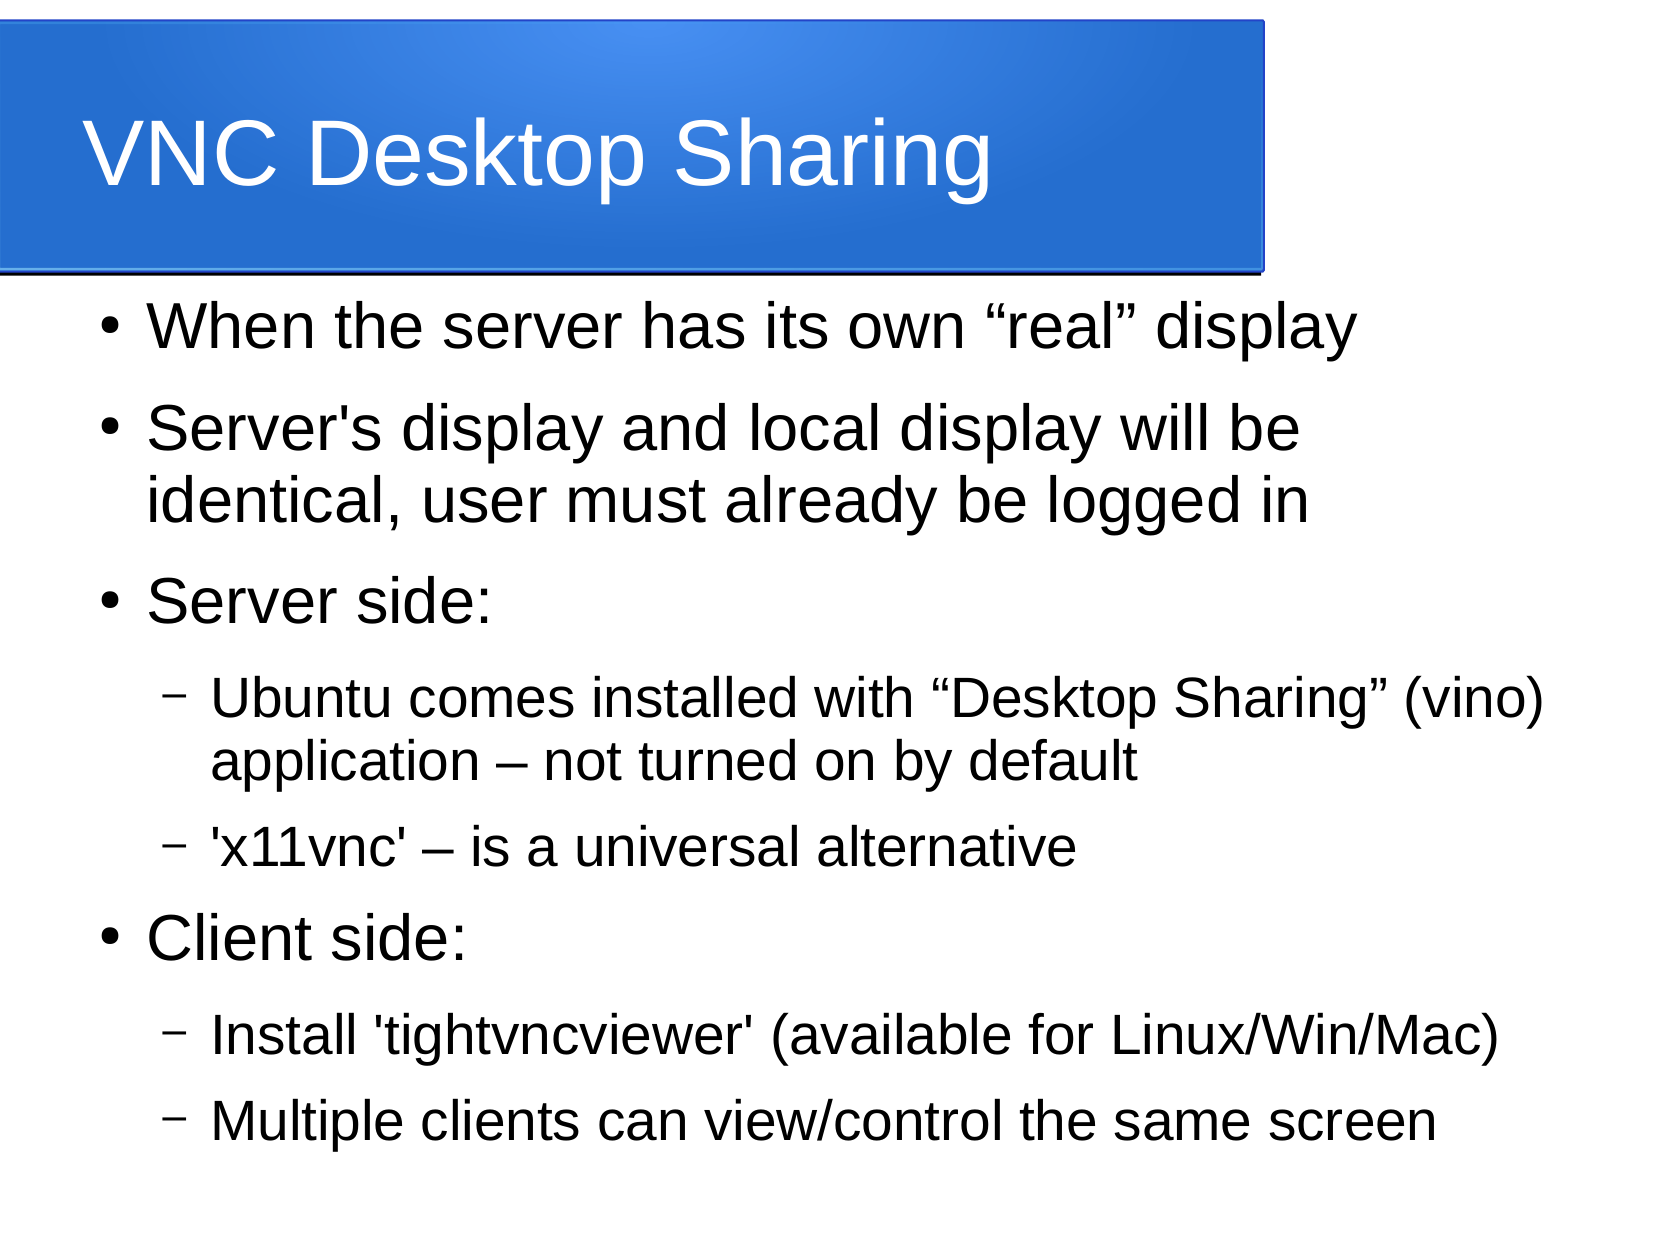

# VNC Desktop Sharing
When the server has its own “real” display
Server's display and local display will be identical, user must already be logged in
Server side:
Ubuntu comes installed with “Desktop Sharing” (vino) application – not turned on by default
'x11vnc' – is a universal alternative
Client side:
Install 'tightvncviewer' (available for Linux/Win/Mac)
Multiple clients can view/control the same screen